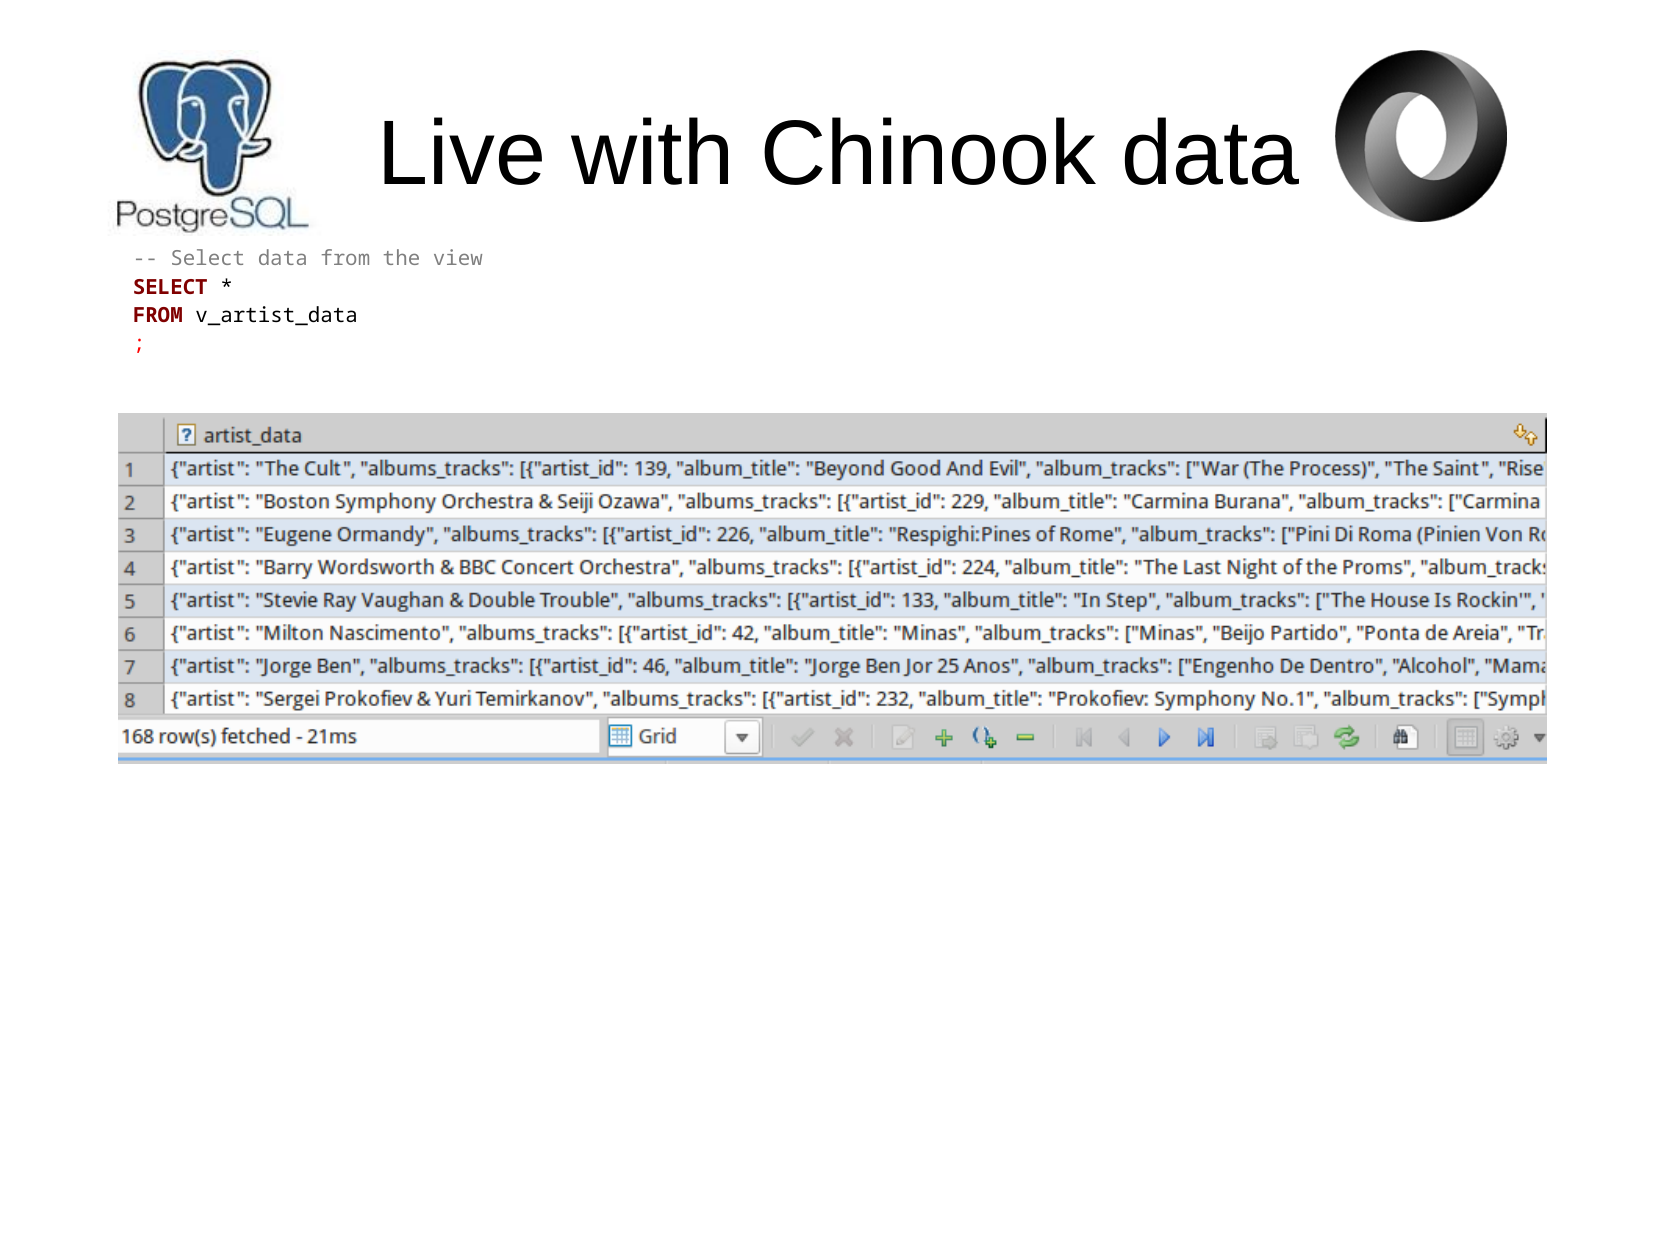

# Live with Chinook data
-- Select data from the view
SELECT *
FROM v_artist_data
;